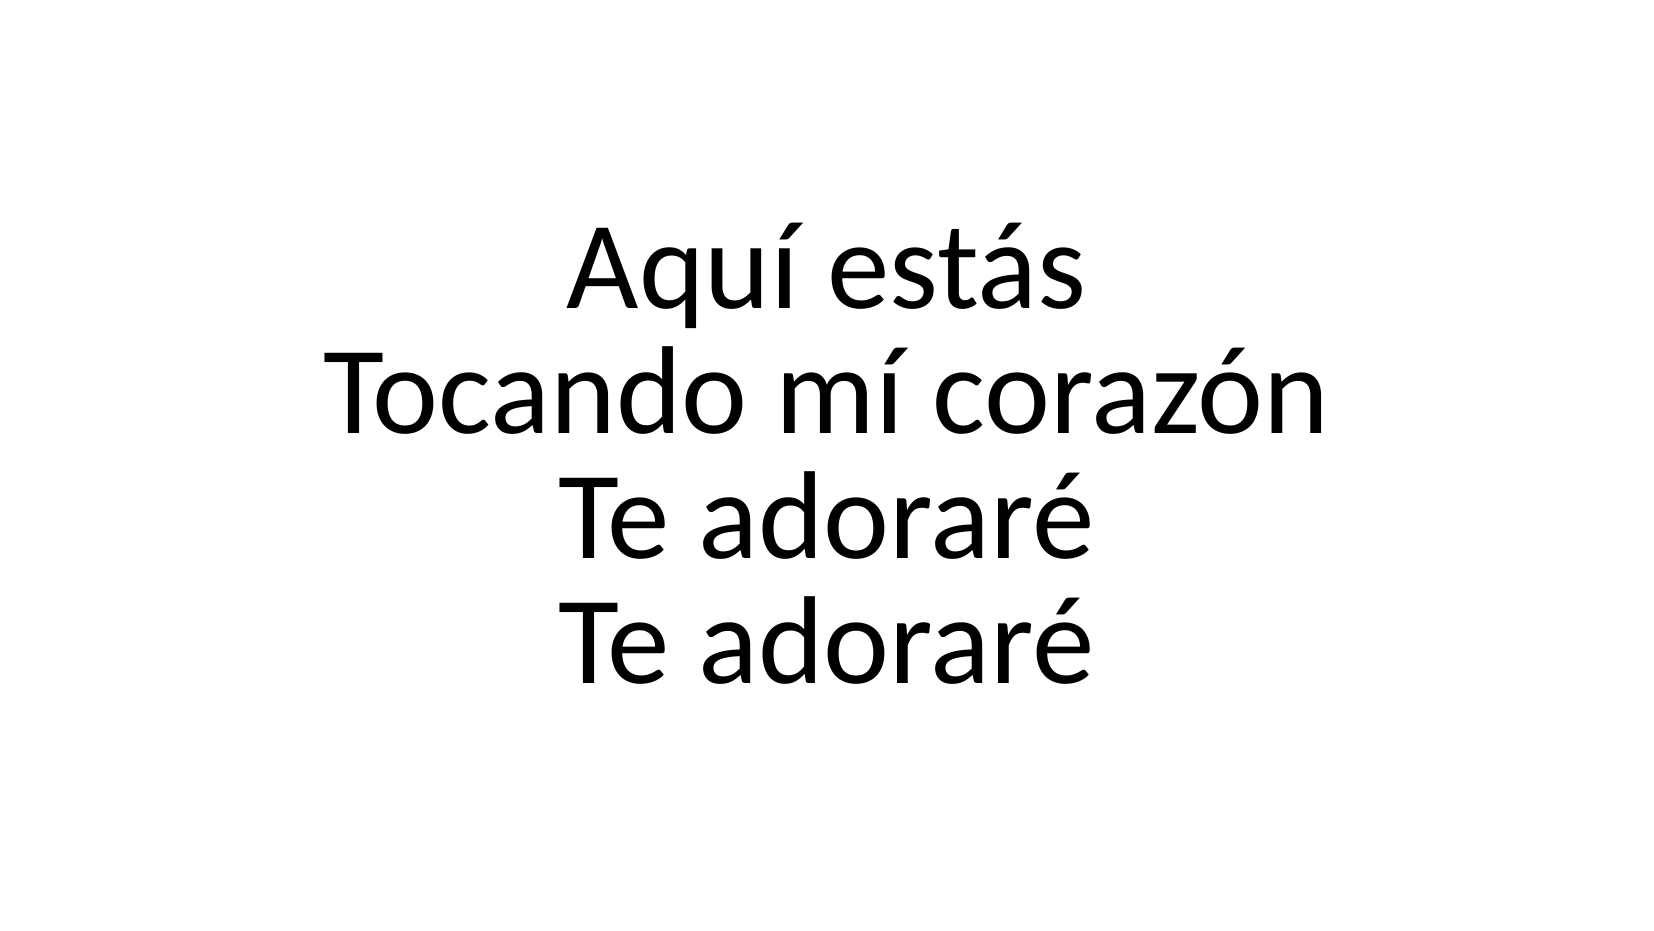

# Aquí estás Tocando mí corazón Te adoraré Te adoraré